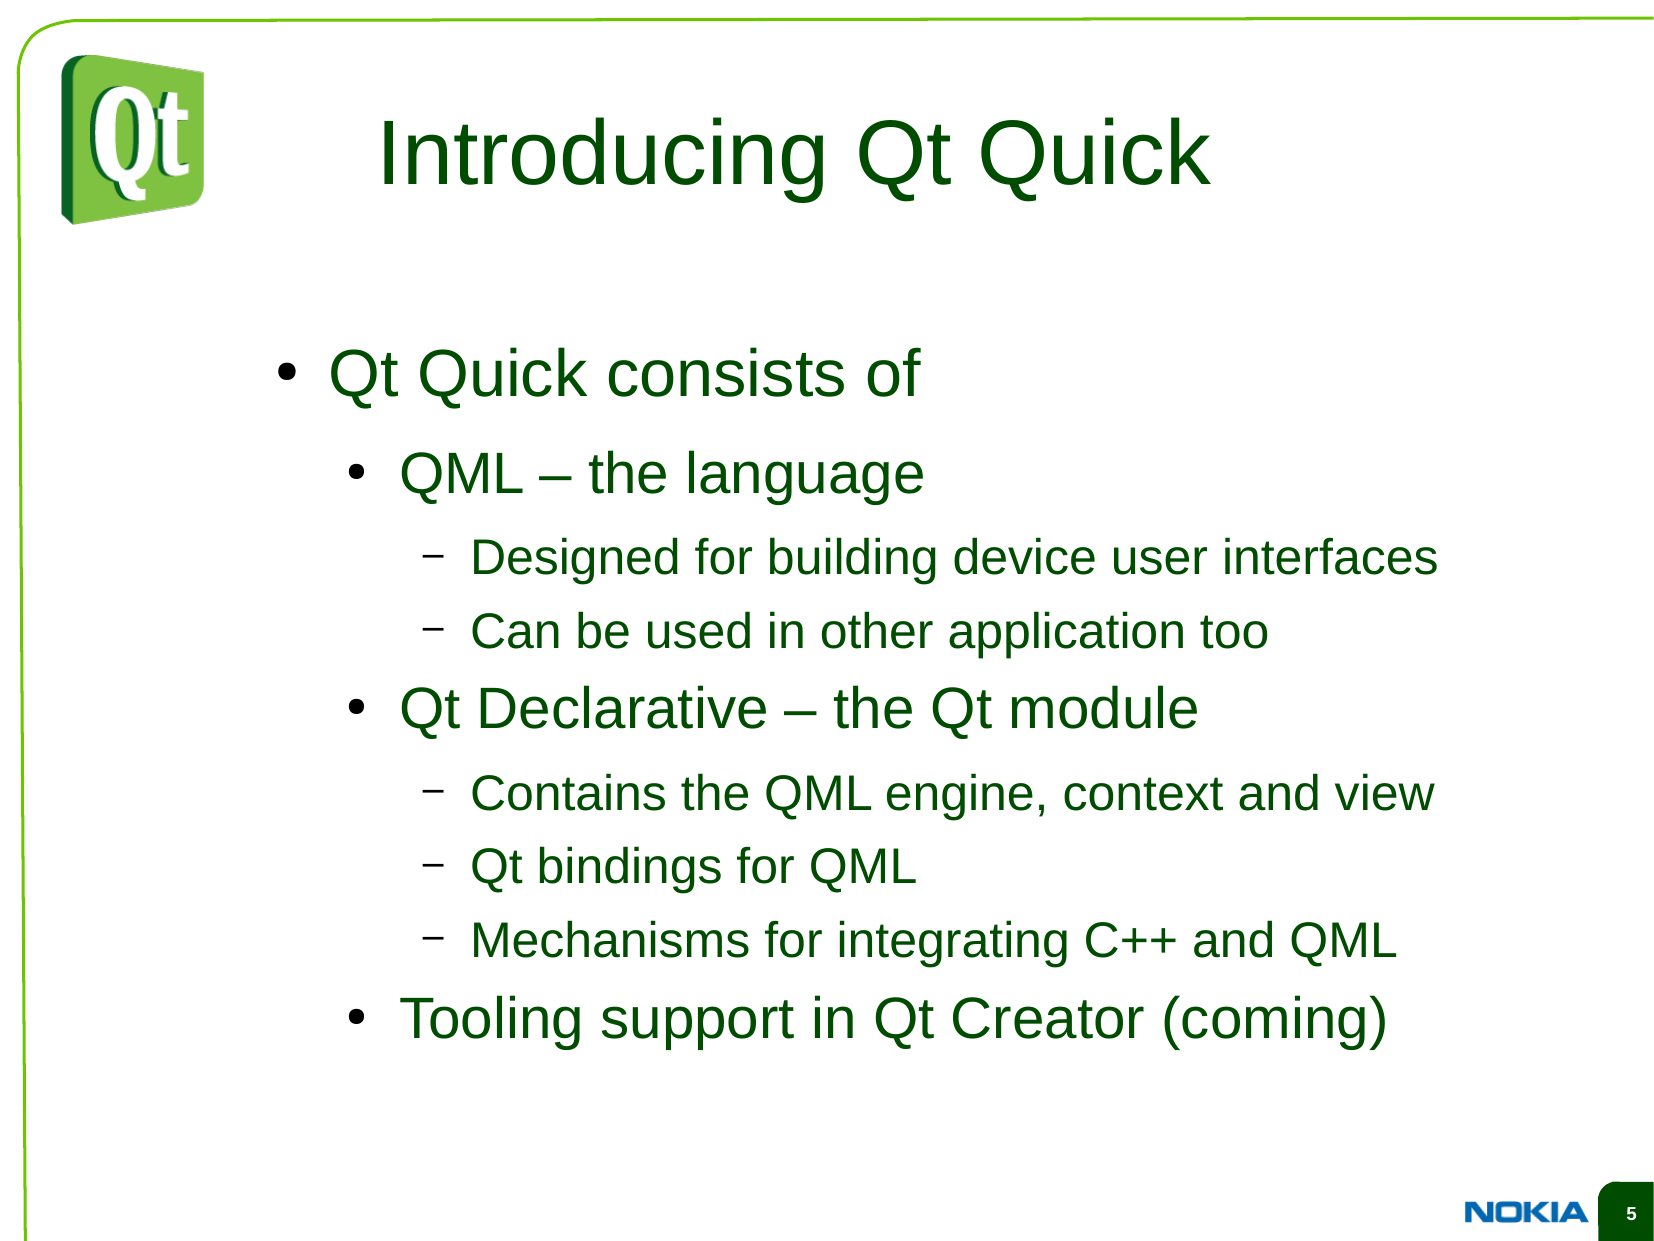

# Introducing Qt Quick
Qt Quick consists of
QML – the language
Designed for building device user interfaces
Can be used in other application too
Qt Declarative – the Qt module
Contains the QML engine, context and view
Qt bindings for QML
Mechanisms for integrating C++ and QML
Tooling support in Qt Creator (coming)